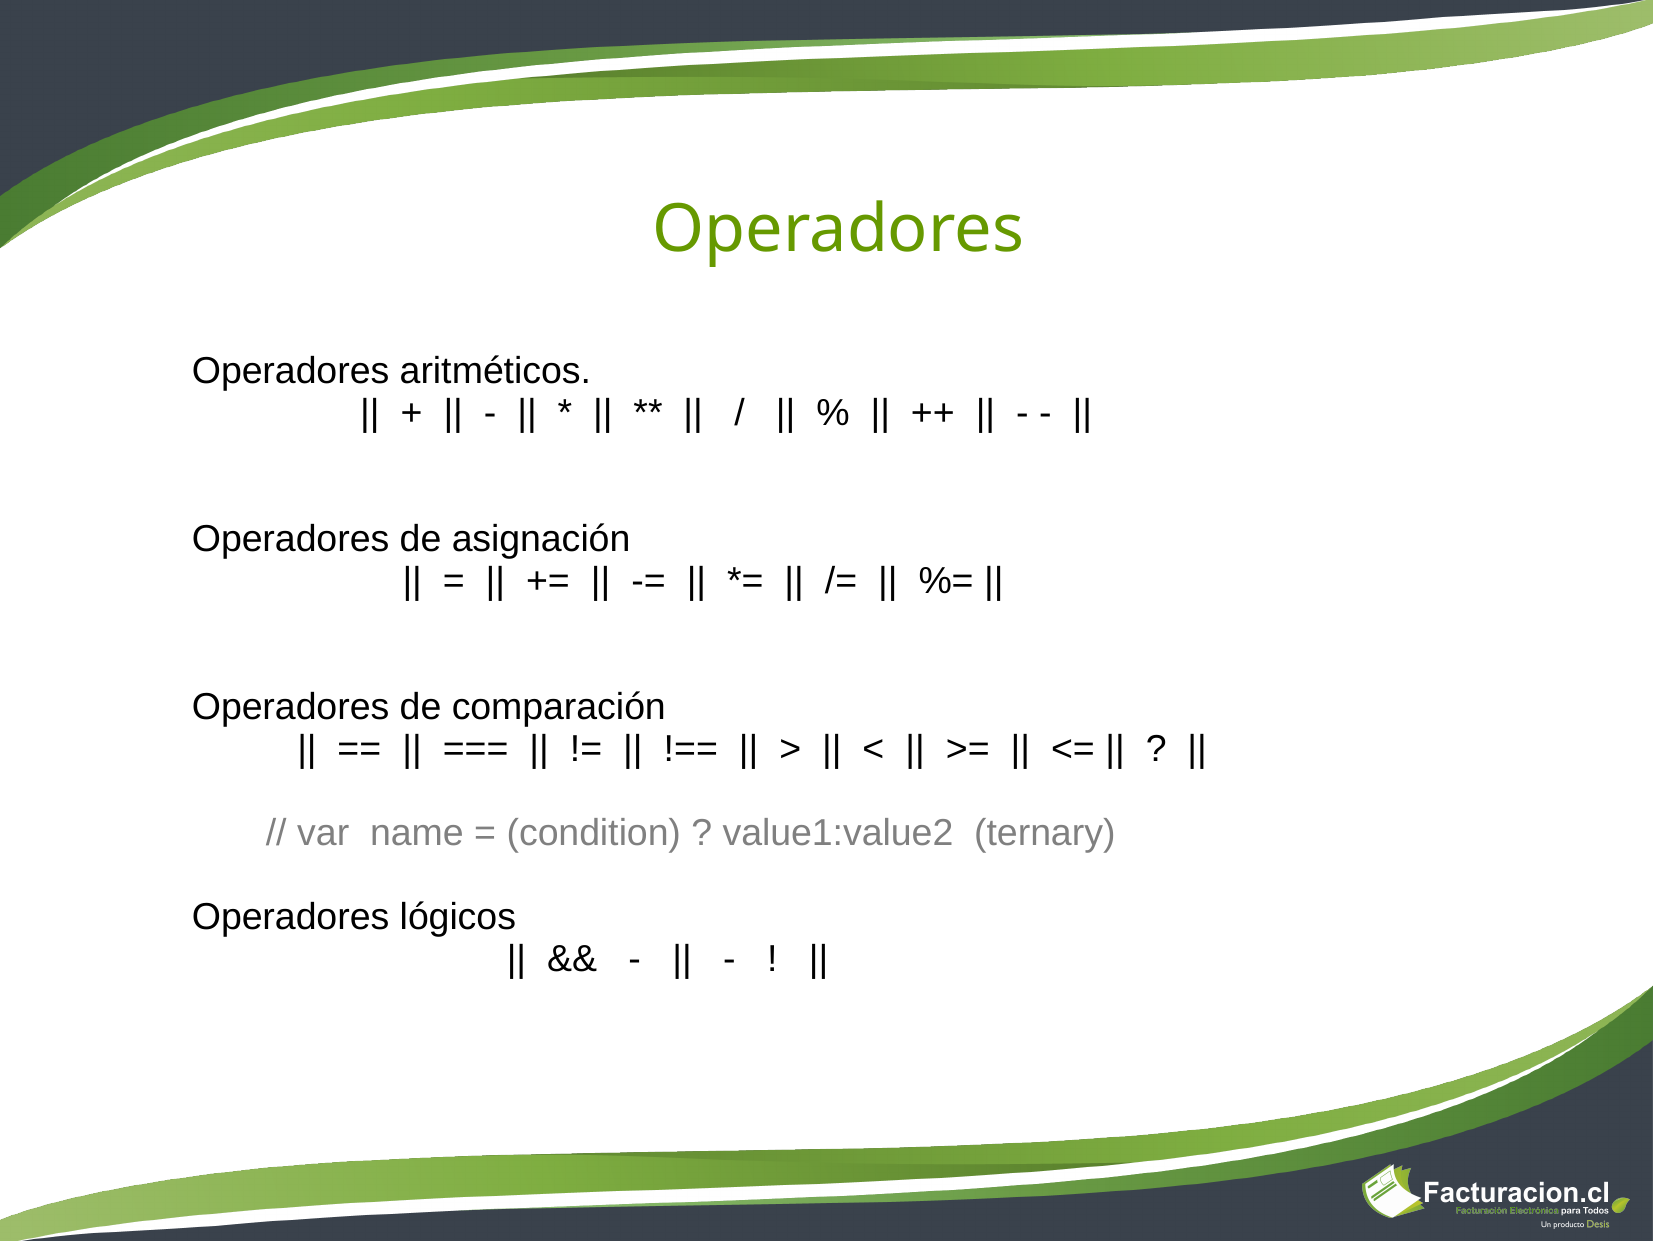

Operadores
Operadores aritméticos.
	 || + || - || * || ** || / || % || ++ || - - ||
Operadores de asignación
		 || = || += || -= || *= || /= || %= ||
Operadores de comparación
	 || == || === || != || !== || > || < || >= || <= || ? ||
	// var name = (condition) ? value1:value2 (ternary)
Operadores lógicos
 || && - || - ! ||